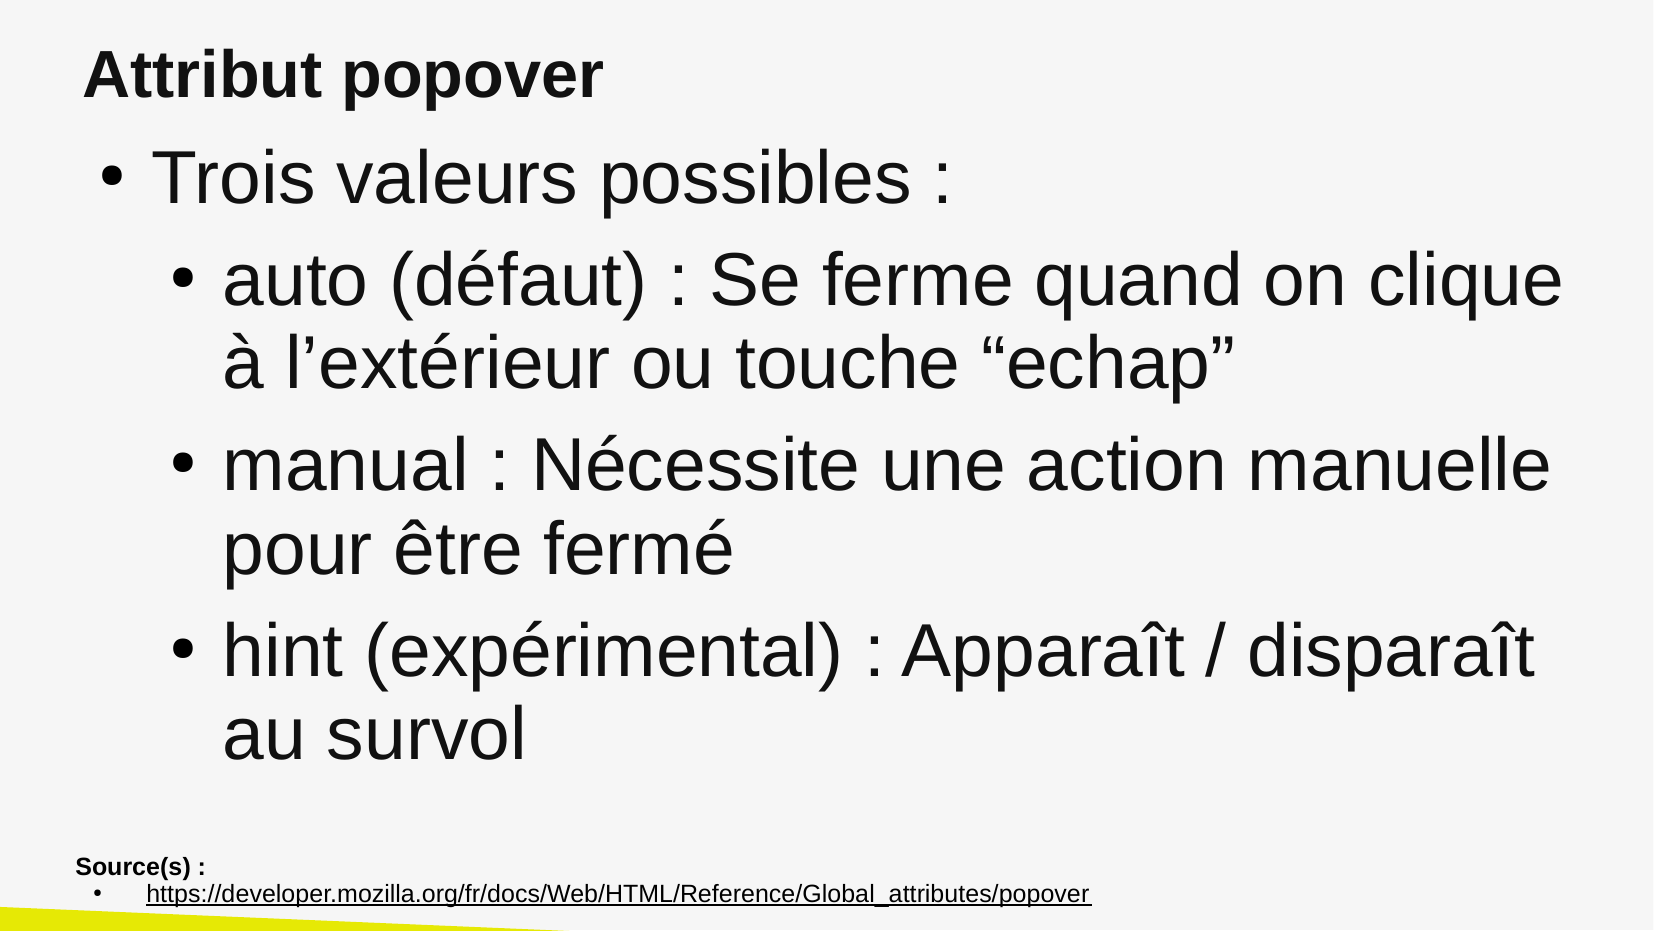

# Attribut popover
Trois valeurs possibles :
auto (défaut) : Se ferme quand on clique à l’extérieur ou touche “echap”
manual : Nécessite une action manuelle pour être fermé
hint (expérimental) : Apparaît / disparaît au survol
Source(s) :
https://developer.mozilla.org/fr/docs/Web/HTML/Reference/Global_attributes/popover